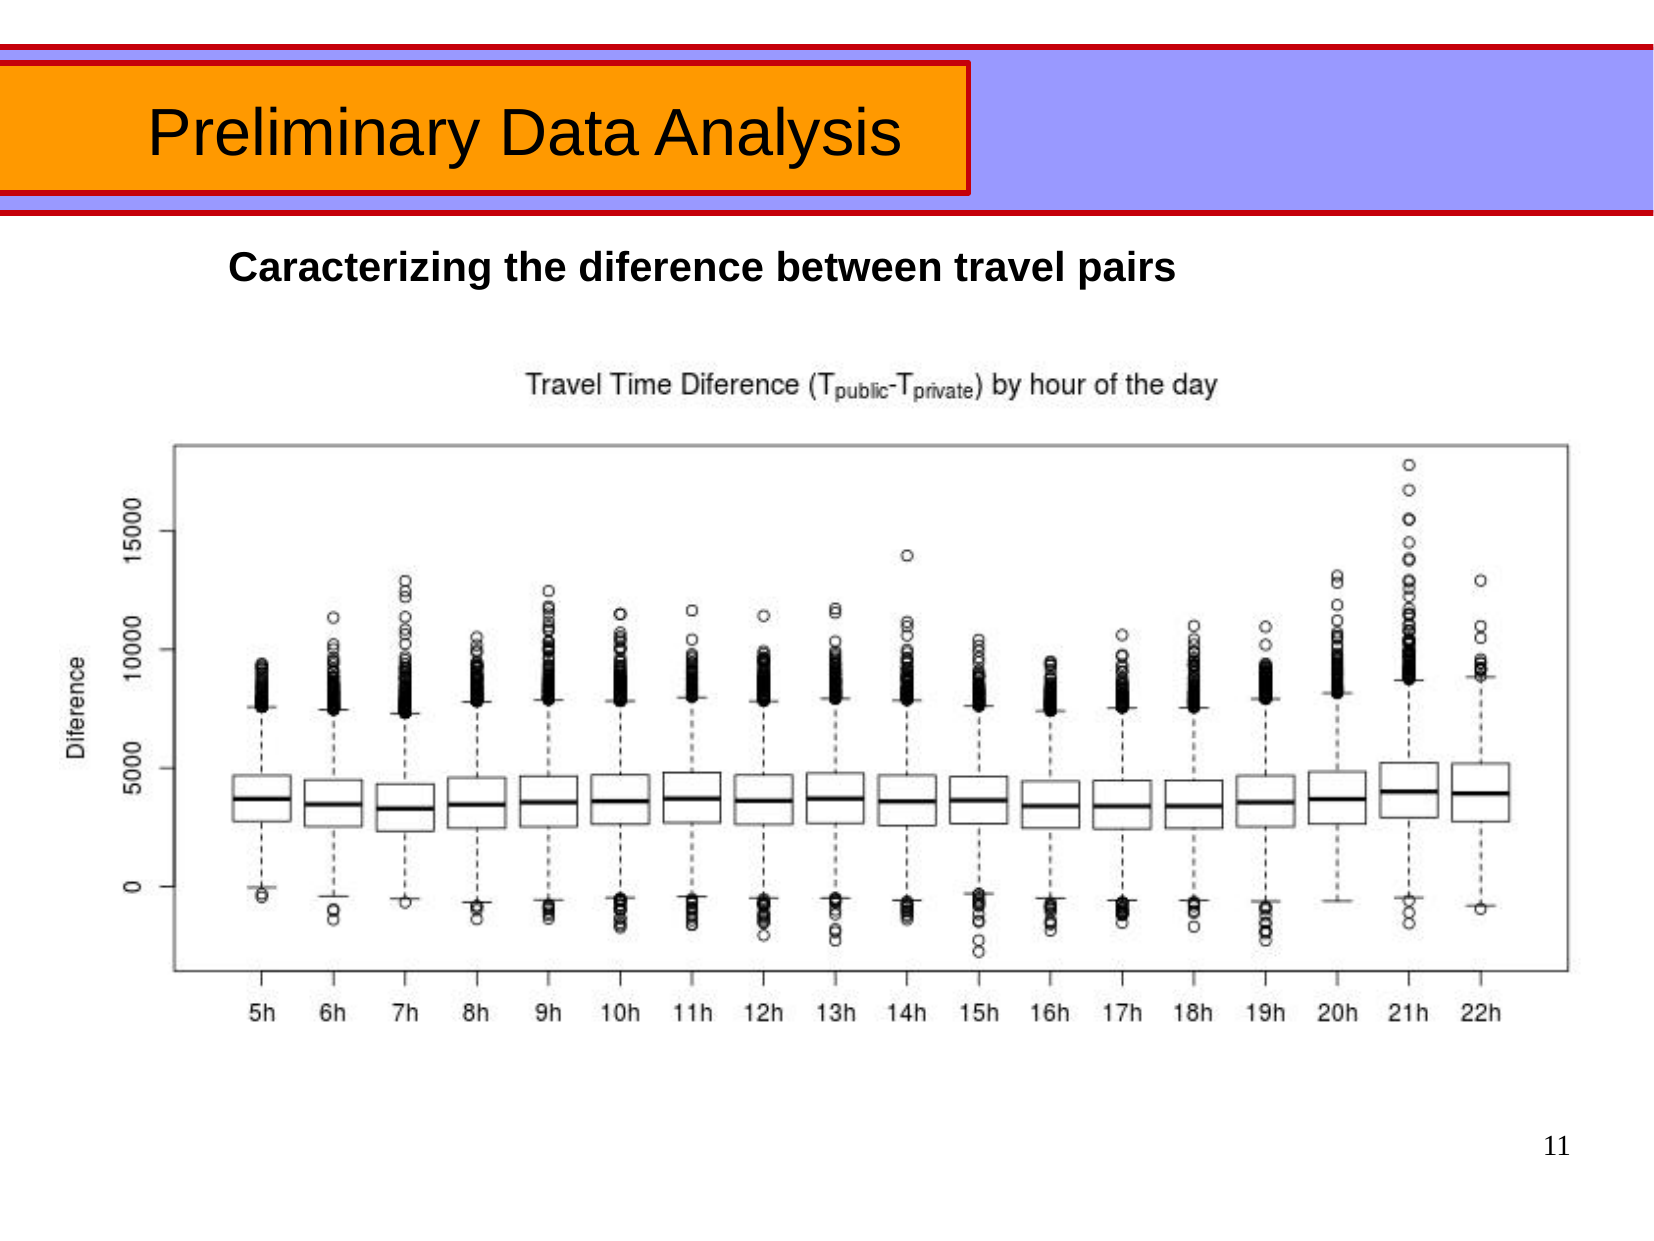

# Preliminary Data Analysis
Caracterizing the diference between travel pairs
11